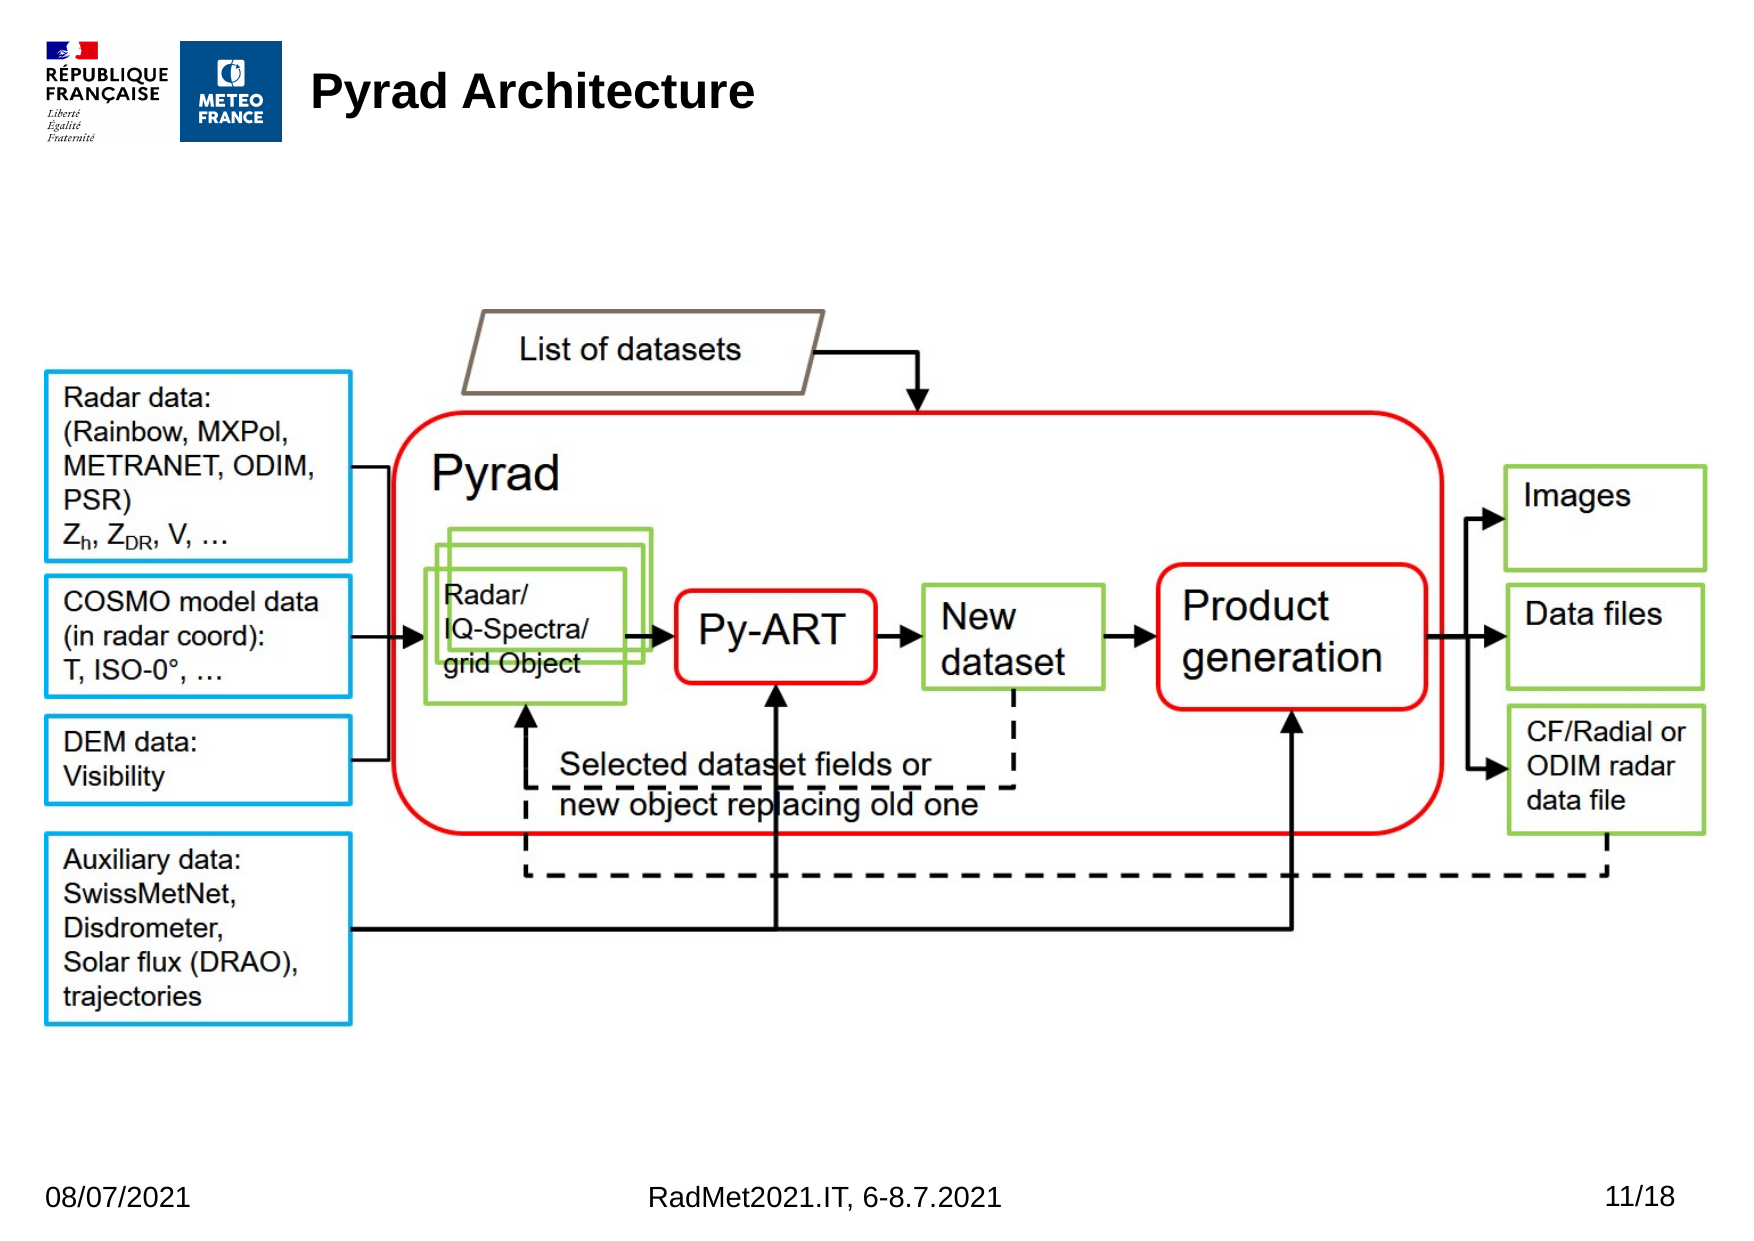

# Pyrad Architecture
11
08/07/2021
RadMet2021.IT, 6-8.7.2021